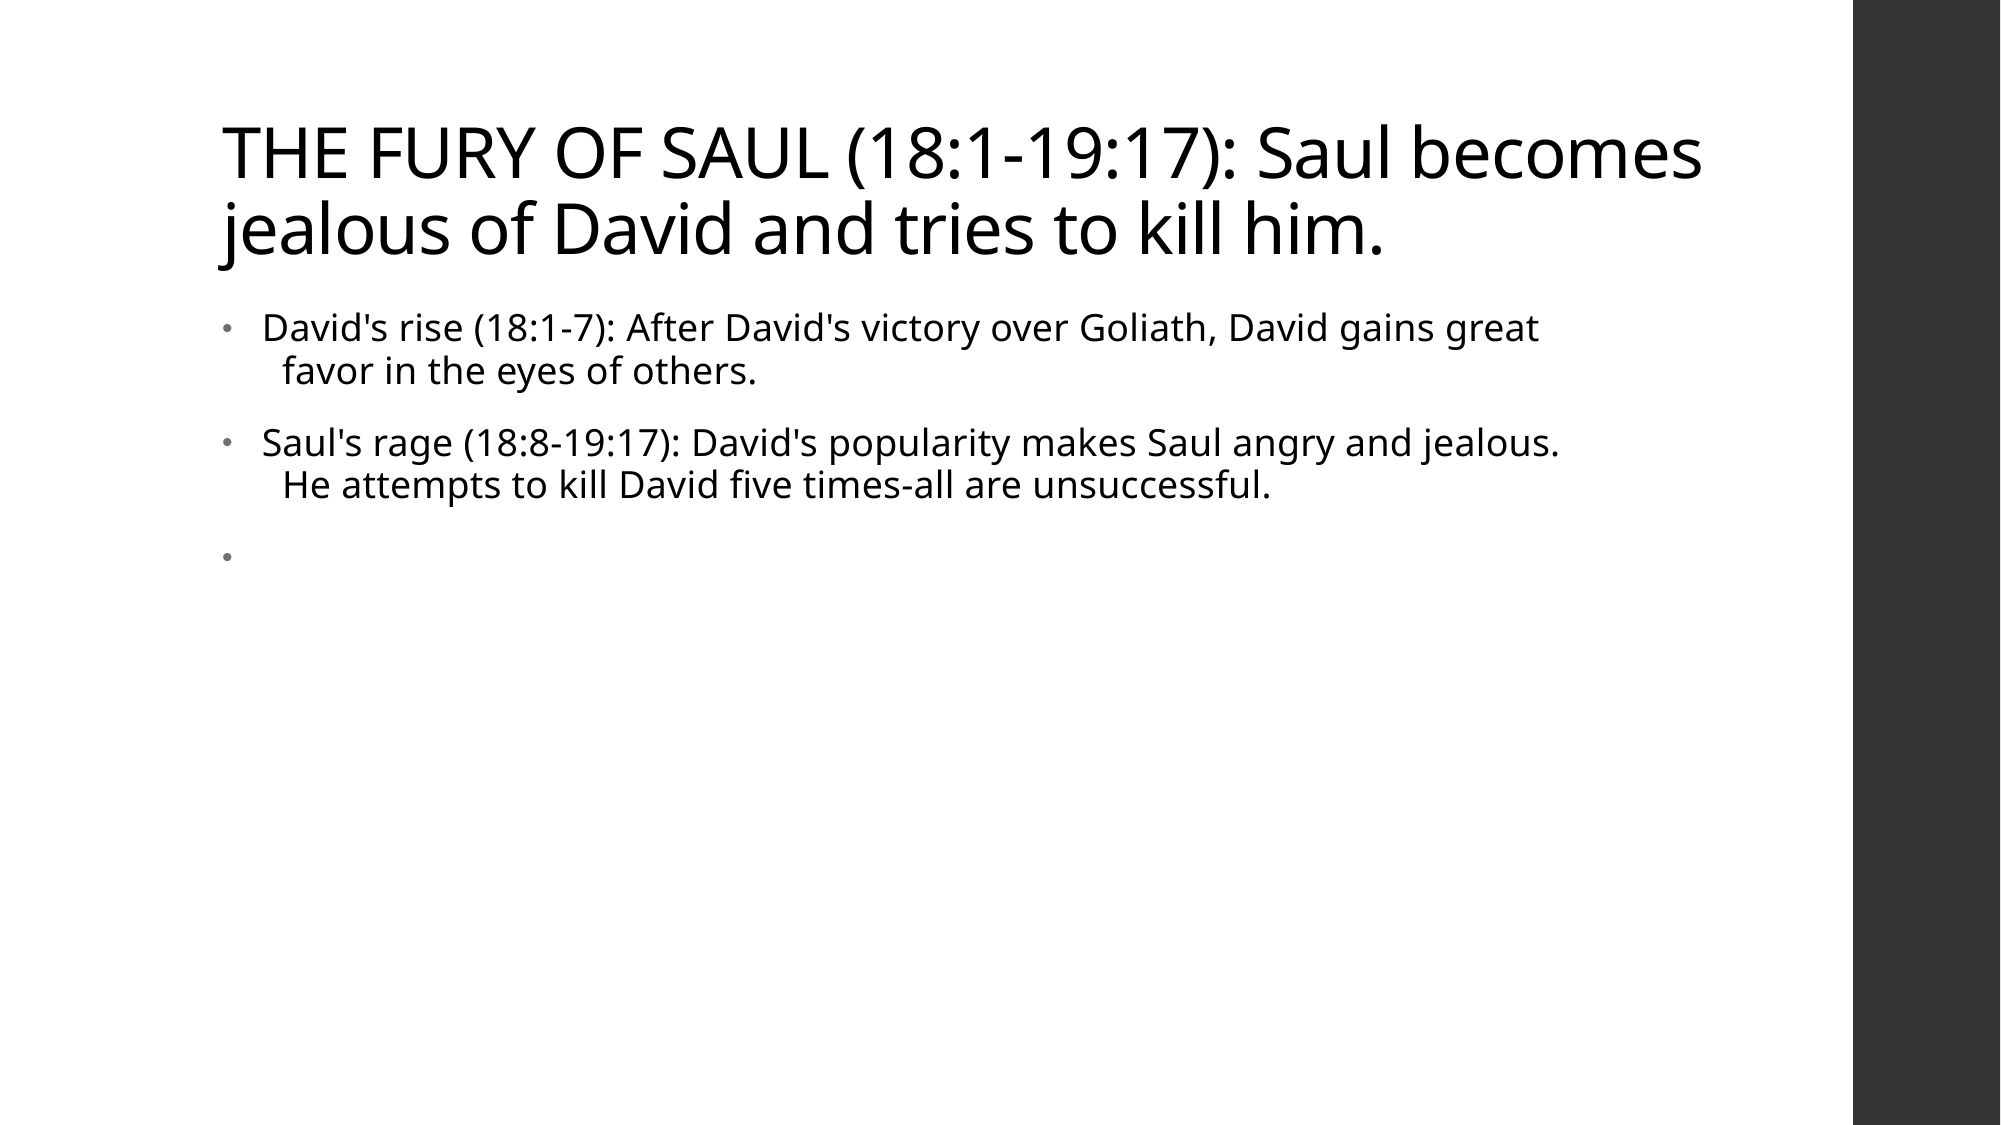

# THE FURY OF SAUL (18:1-19:17): Saul becomes jealous of David and tries to kill him.
 David's rise (18:1-7): After David's victory over Goliath, David gains great favor in the eyes of others.
 Saul's rage (18:8-19:17): David's popularity makes Saul angry and jealous. He attempts to kill David five times-all are unsuccessful.